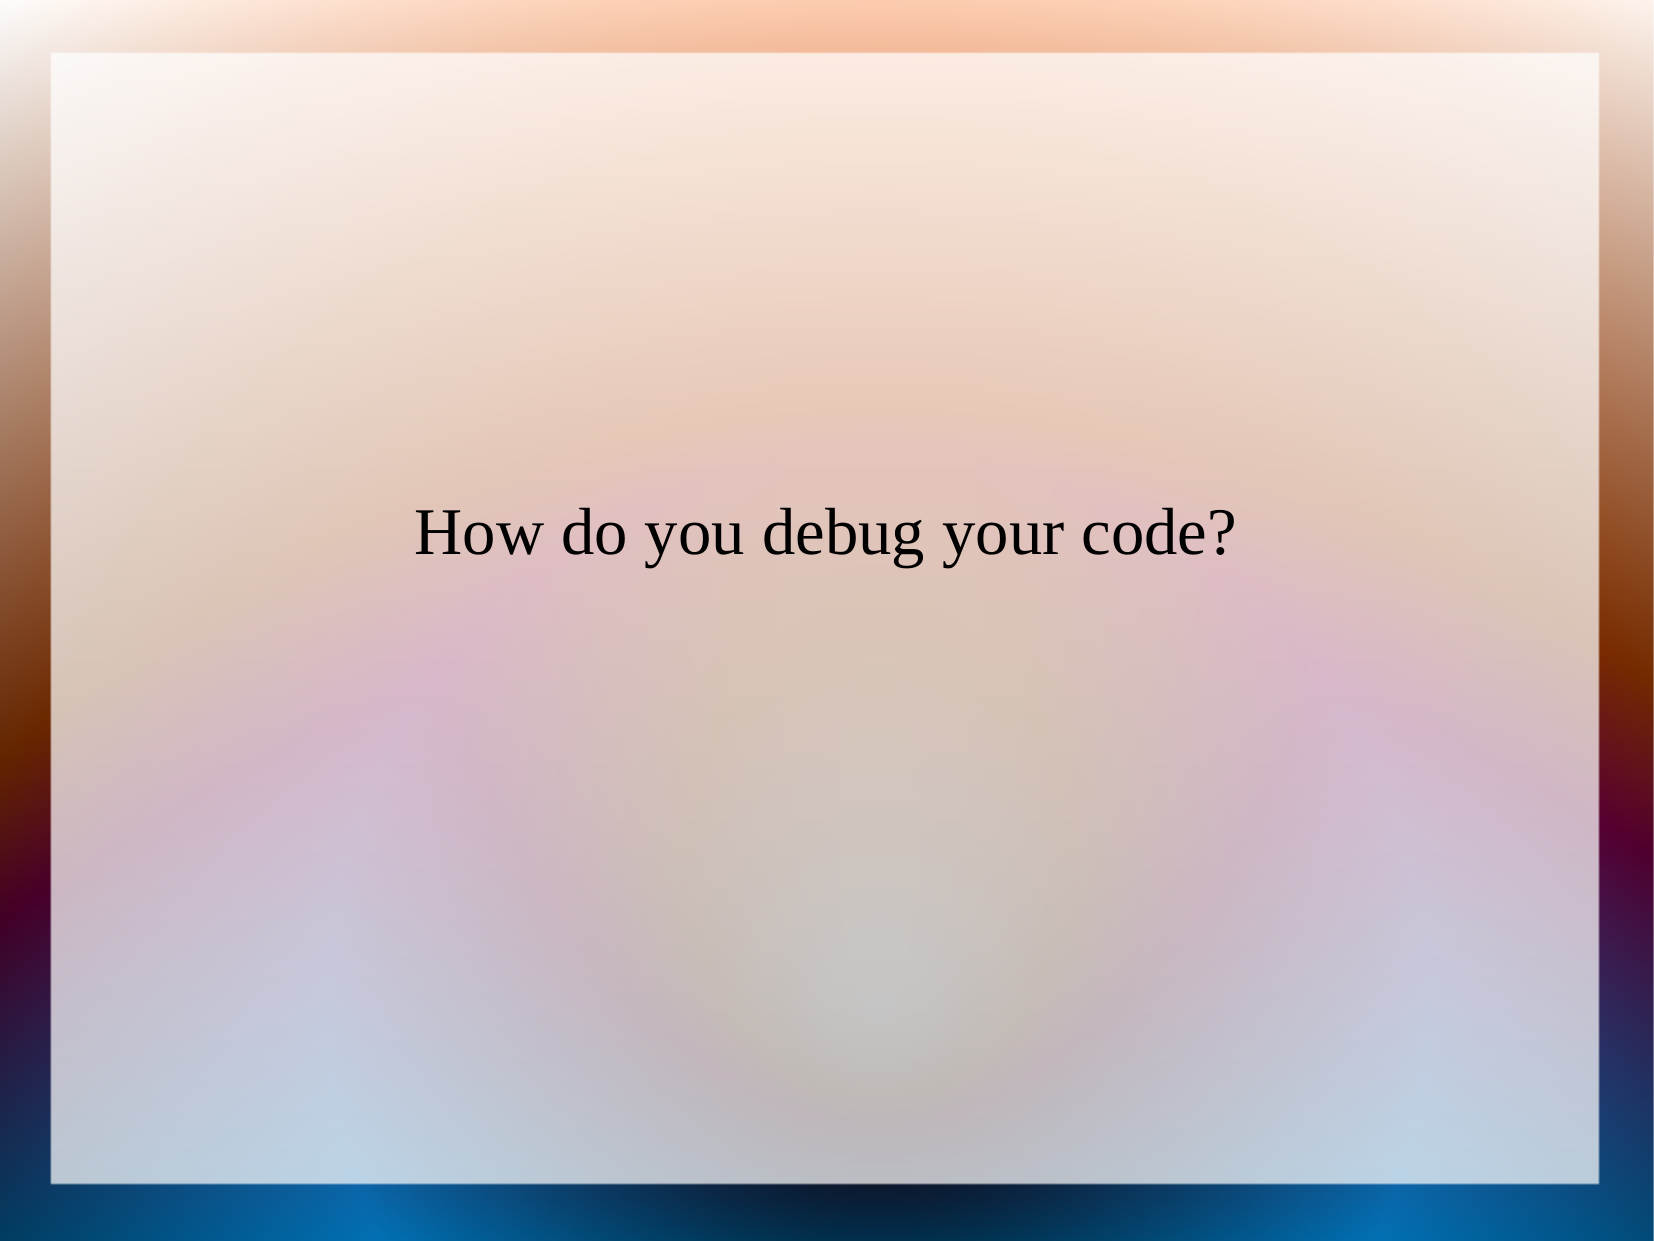

# How do you debug your code?